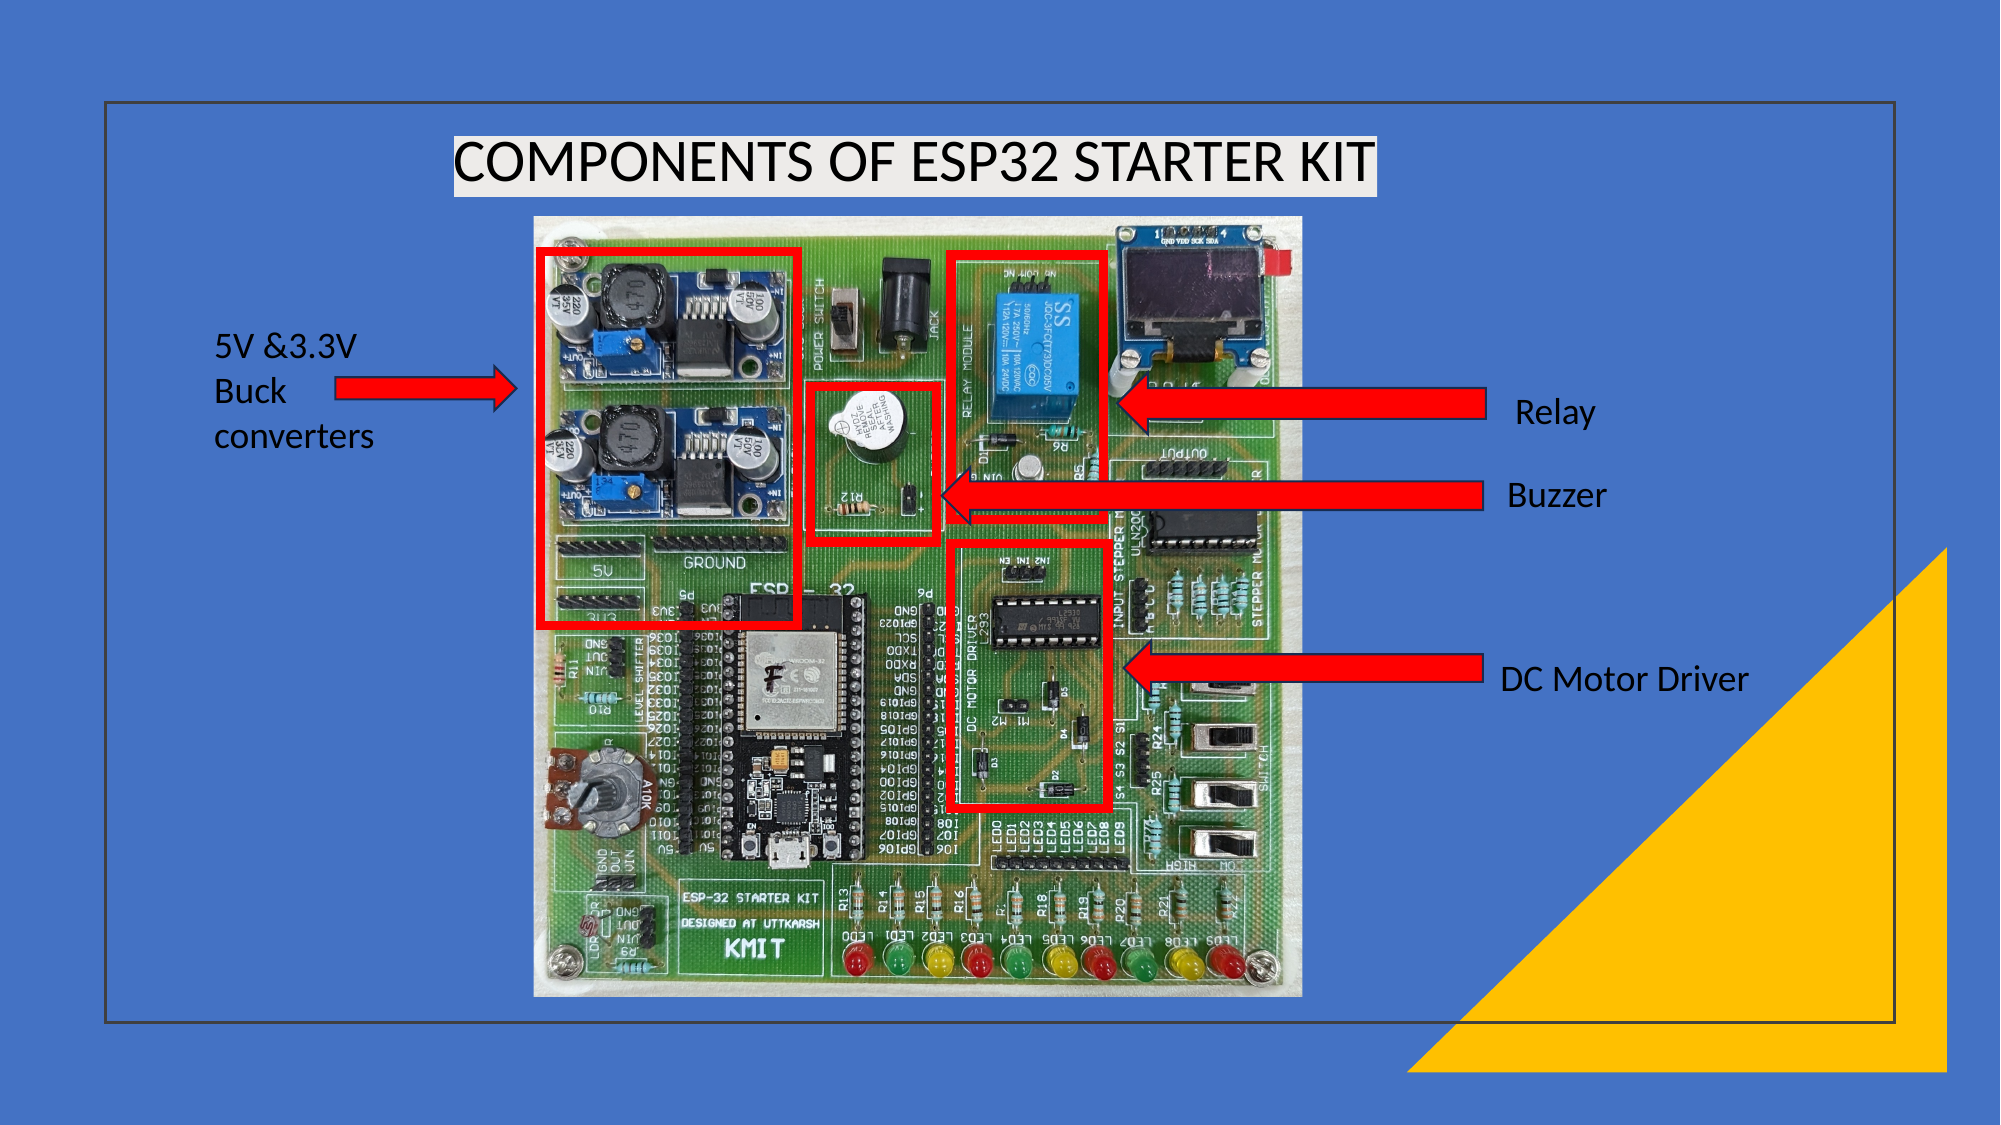

# COMPONENTS OF ESP32 STARTER KIT​
5V &3.3V Buck converters
 Relay
Buzzer
DC Motor Driver